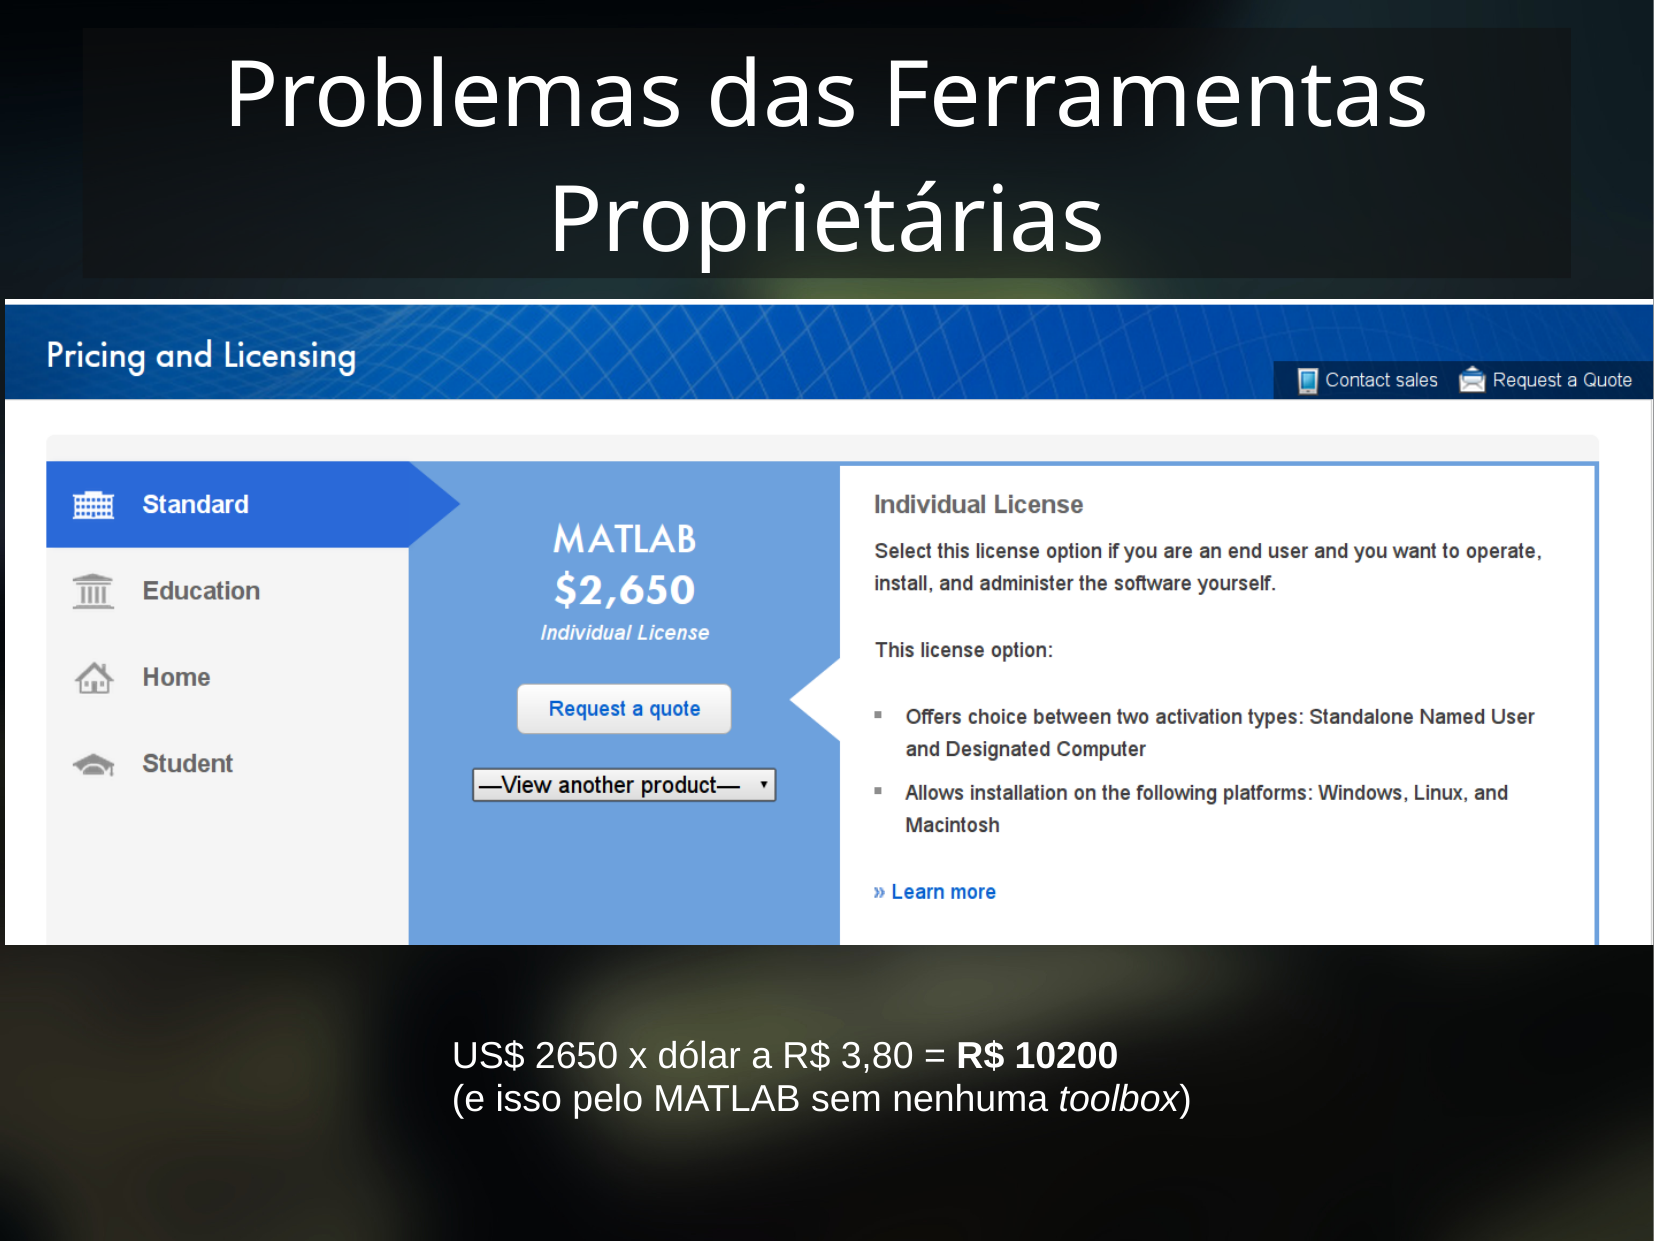

# Problemas das Ferramentas Proprietárias
US$ 2650 x dólar a R$ 3,80 = R$ 10200
(e isso pelo MATLAB sem nenhuma toolbox)